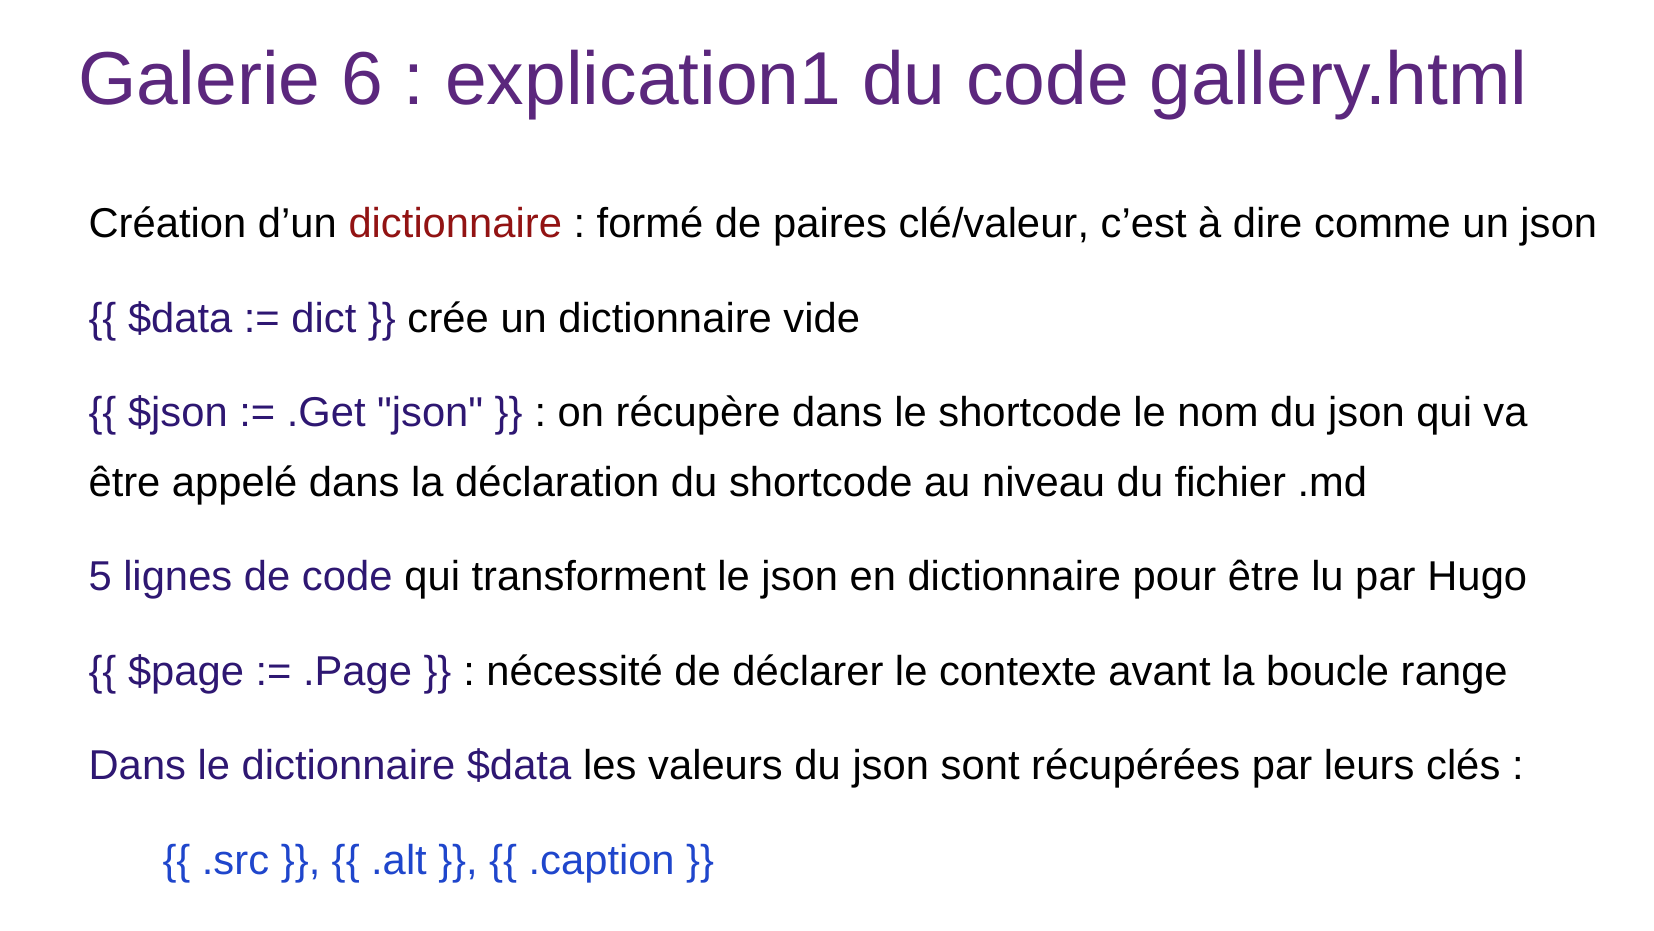

# Galerie 6 : explication1 du code gallery.html
Création d’un dictionnaire : formé de paires clé/valeur, c’est à dire comme un json
{{ $data := dict }} crée un dictionnaire vide
{{ $json := .Get "json" }} : on récupère dans le shortcode le nom du json qui va être appelé dans la déclaration du shortcode au niveau du fichier .md
5 lignes de code qui transforment le json en dictionnaire pour être lu par Hugo
{{ $page := .Page }} : nécessité de déclarer le contexte avant la boucle range
Dans le dictionnaire $data les valeurs du json sont récupérées par leurs clés :
	{{ .src }}, {{ .alt }}, {{ .caption }}